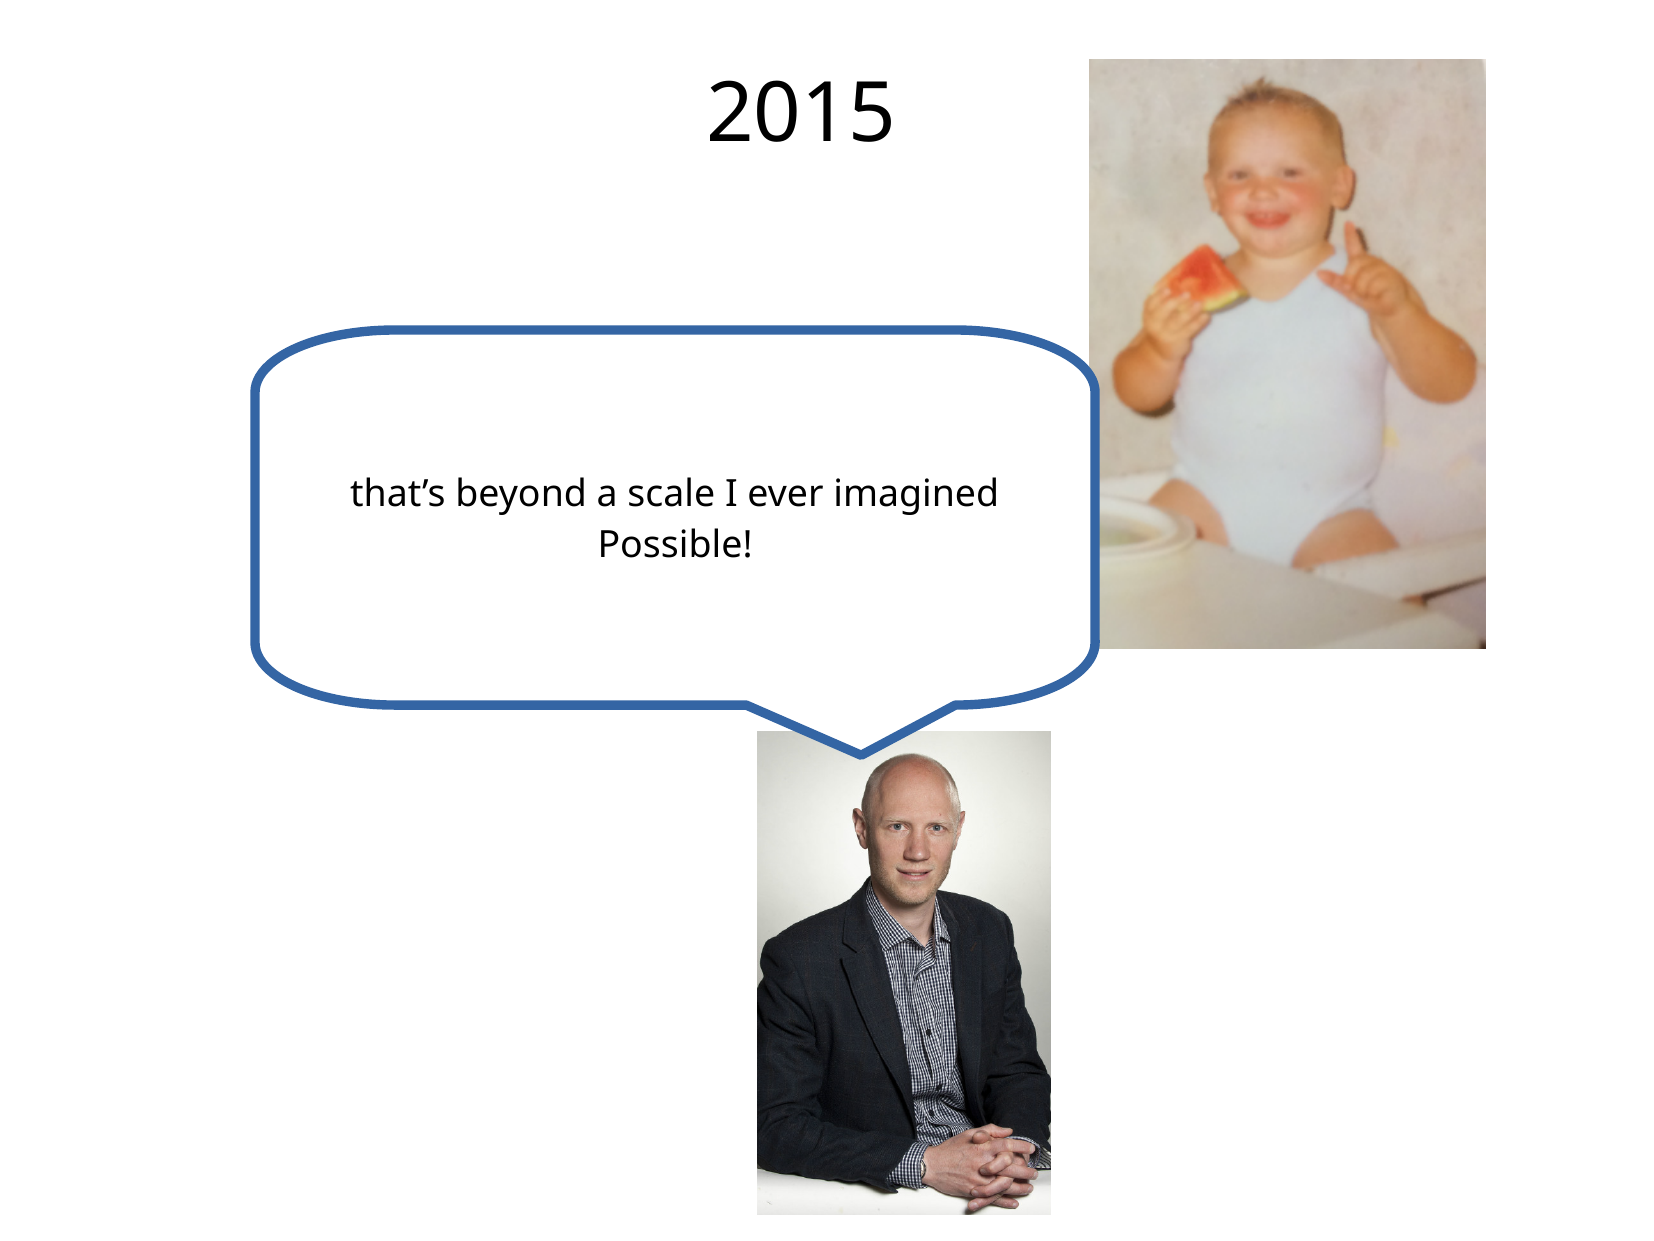

2015
that’s beyond a scale I ever imagined
Possible!